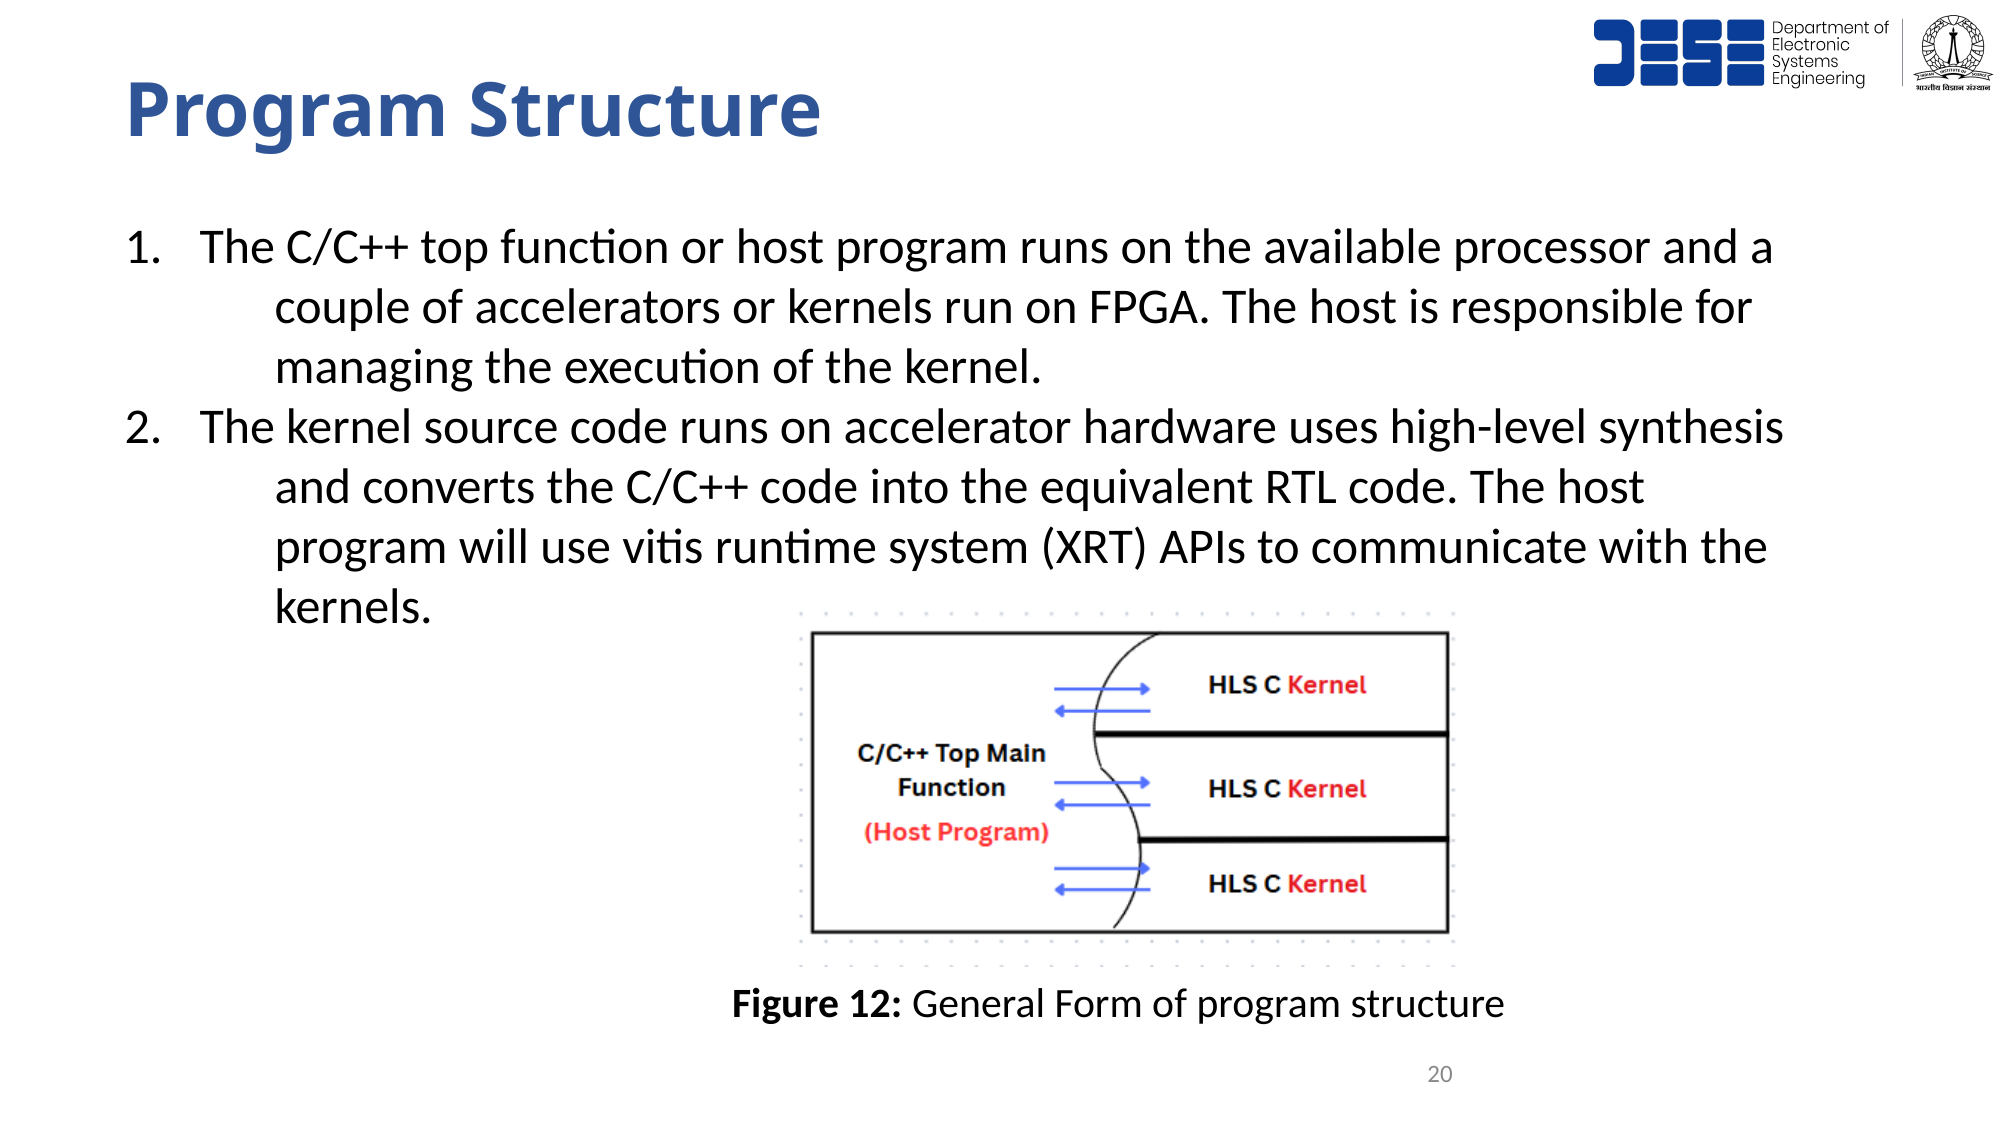

# Program Structure
The C/C++ top function or host program runs on the available processor and a couple of accelerators or kernels run on FPGA. The host is responsible for managing the execution of the kernel.
The kernel source code runs on accelerator hardware uses high-level synthesis and converts the C/C++ code into the equivalent RTL code. The host program will use vitis runtime system (XRT) APIs to communicate with the kernels.
Figure 12: General Form of program structure
20